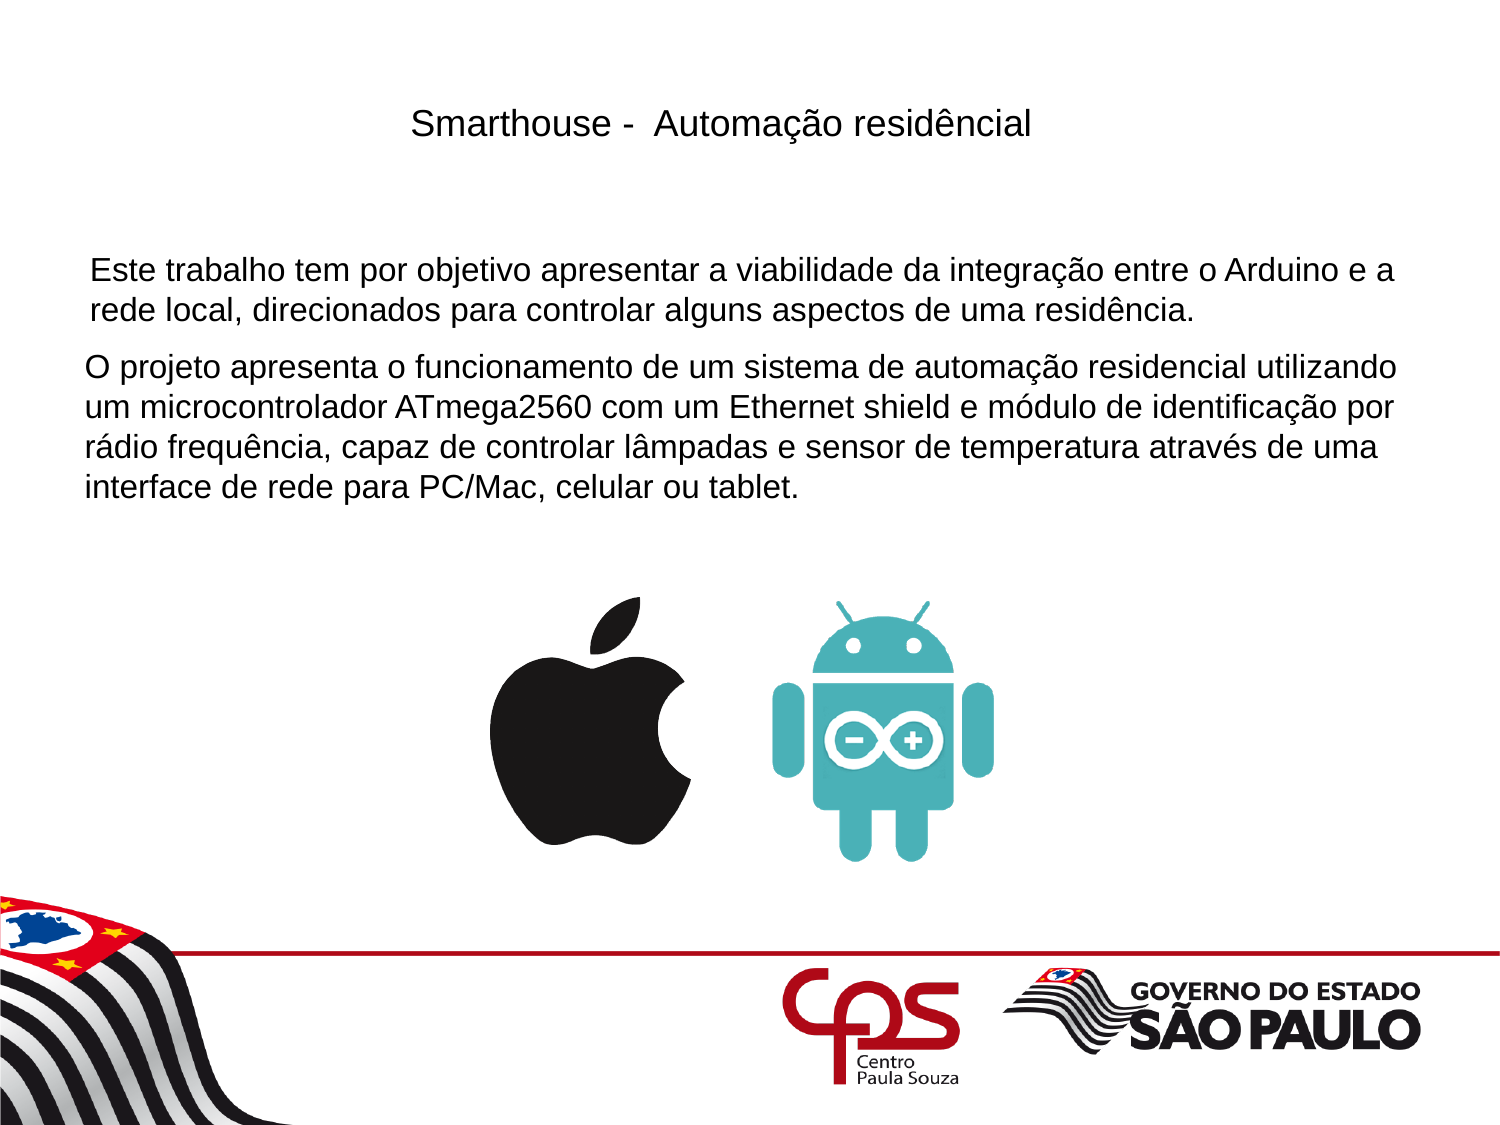

Smarthouse - Automação residêncial
Este trabalho tem por objetivo apresentar a viabilidade da integração entre o Arduino e a rede local, direcionados para controlar alguns aspectos de uma residência.
O projeto apresenta o funcionamento de um sistema de automação residencial utilizando um microcontrolador ATmega2560 com um Ethernet shield e módulo de identificação por rádio frequência, capaz de controlar lâmpadas e sensor de temperatura através de uma interface de rede para PC/Mac, celular ou tablet.